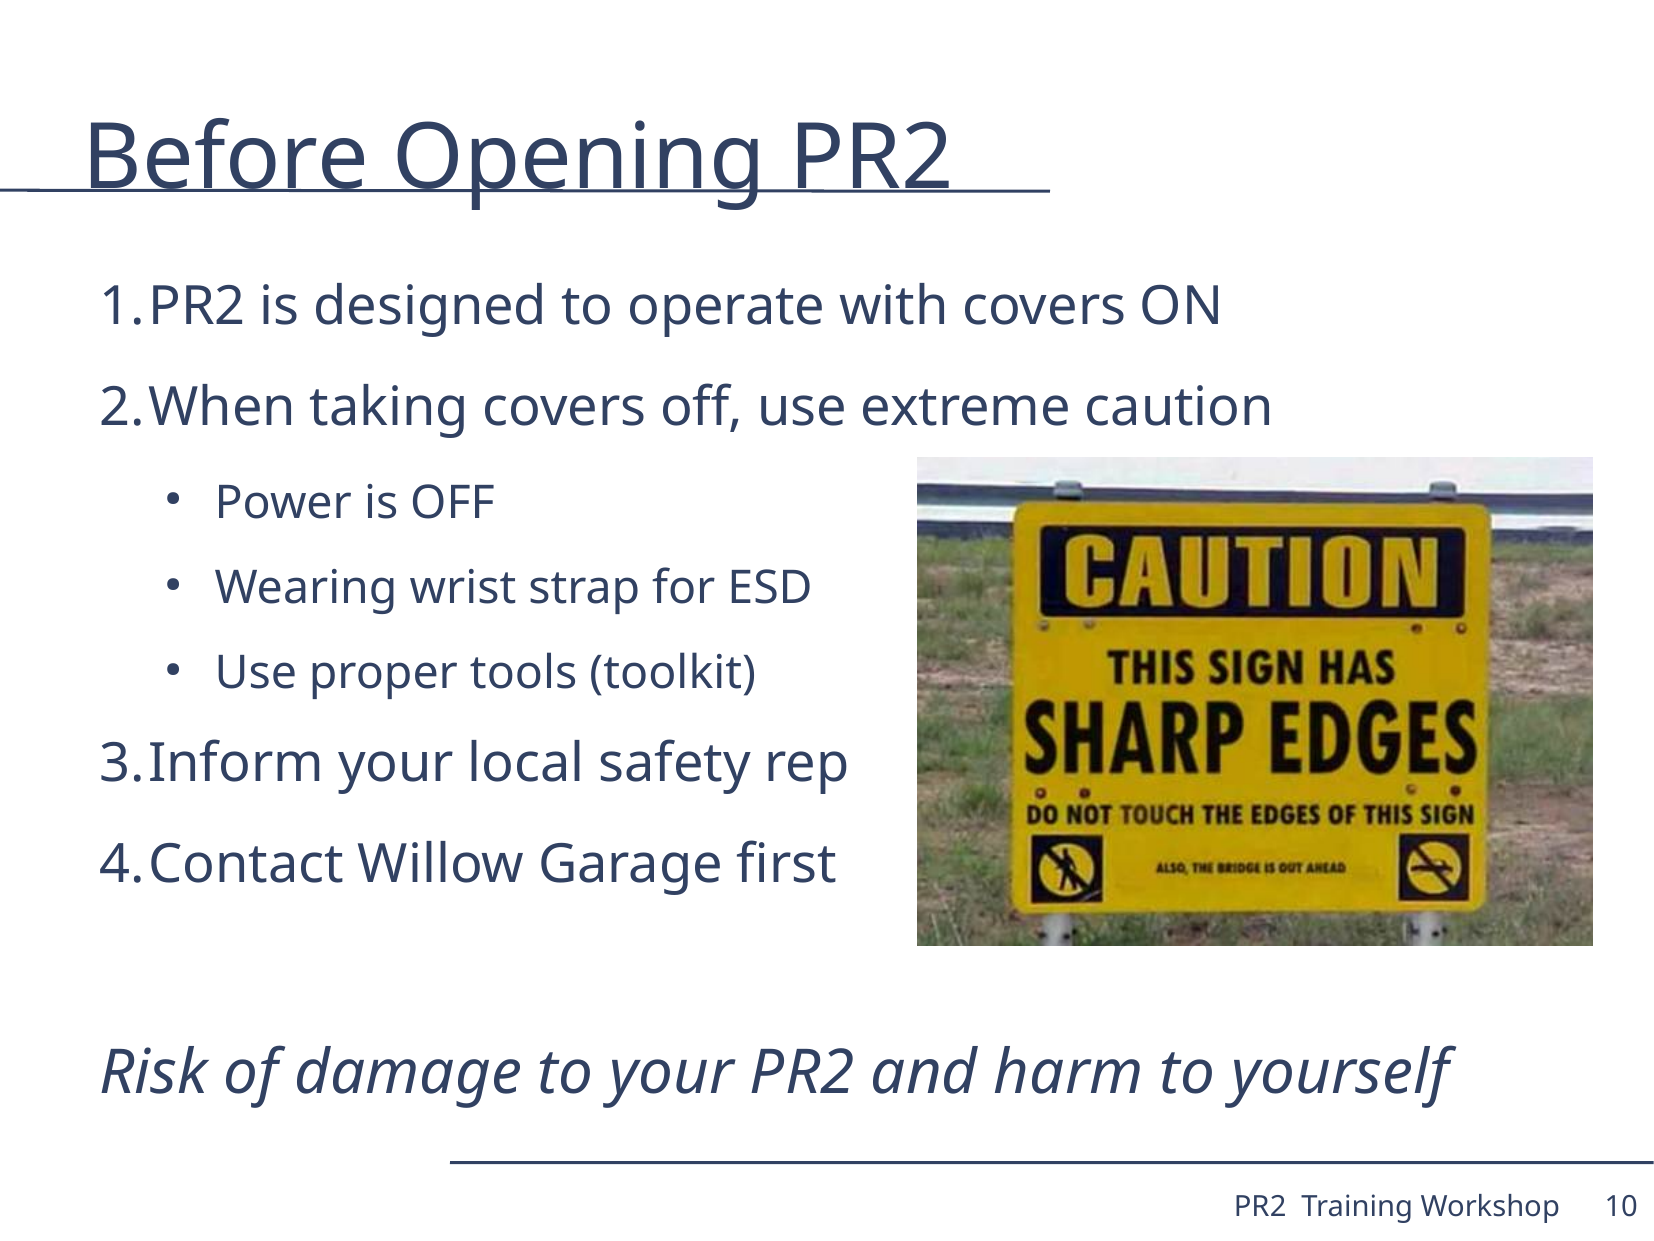

# Before Opening PR2
PR2 is designed to operate with covers ON
When taking covers off, use extreme caution
Power is OFF
Wearing wrist strap for ESD
Use proper tools (toolkit)
Inform your local safety rep
Contact Willow Garage first
Risk of damage to your PR2 and harm to yourself